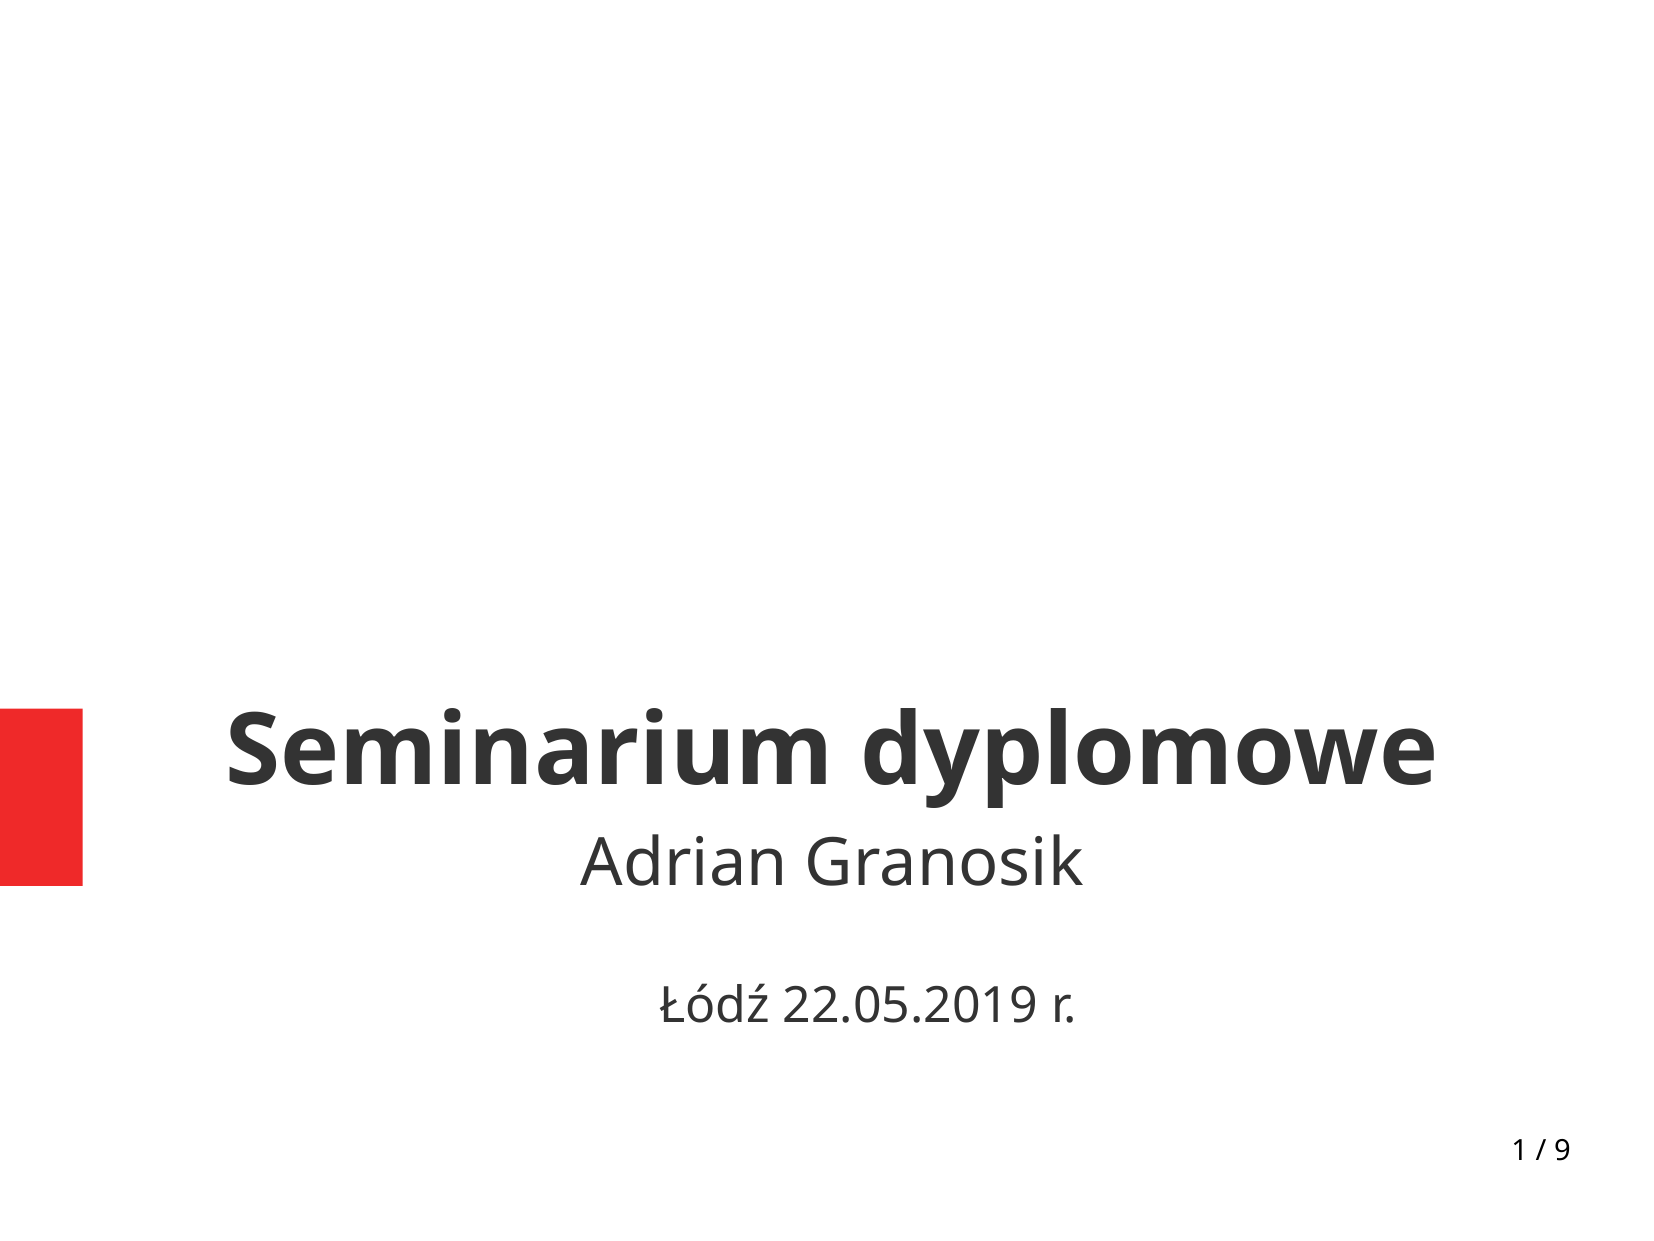

# Seminarium dyplomowe Adrian Granosik
Łódź 22.05.2019 r.
1